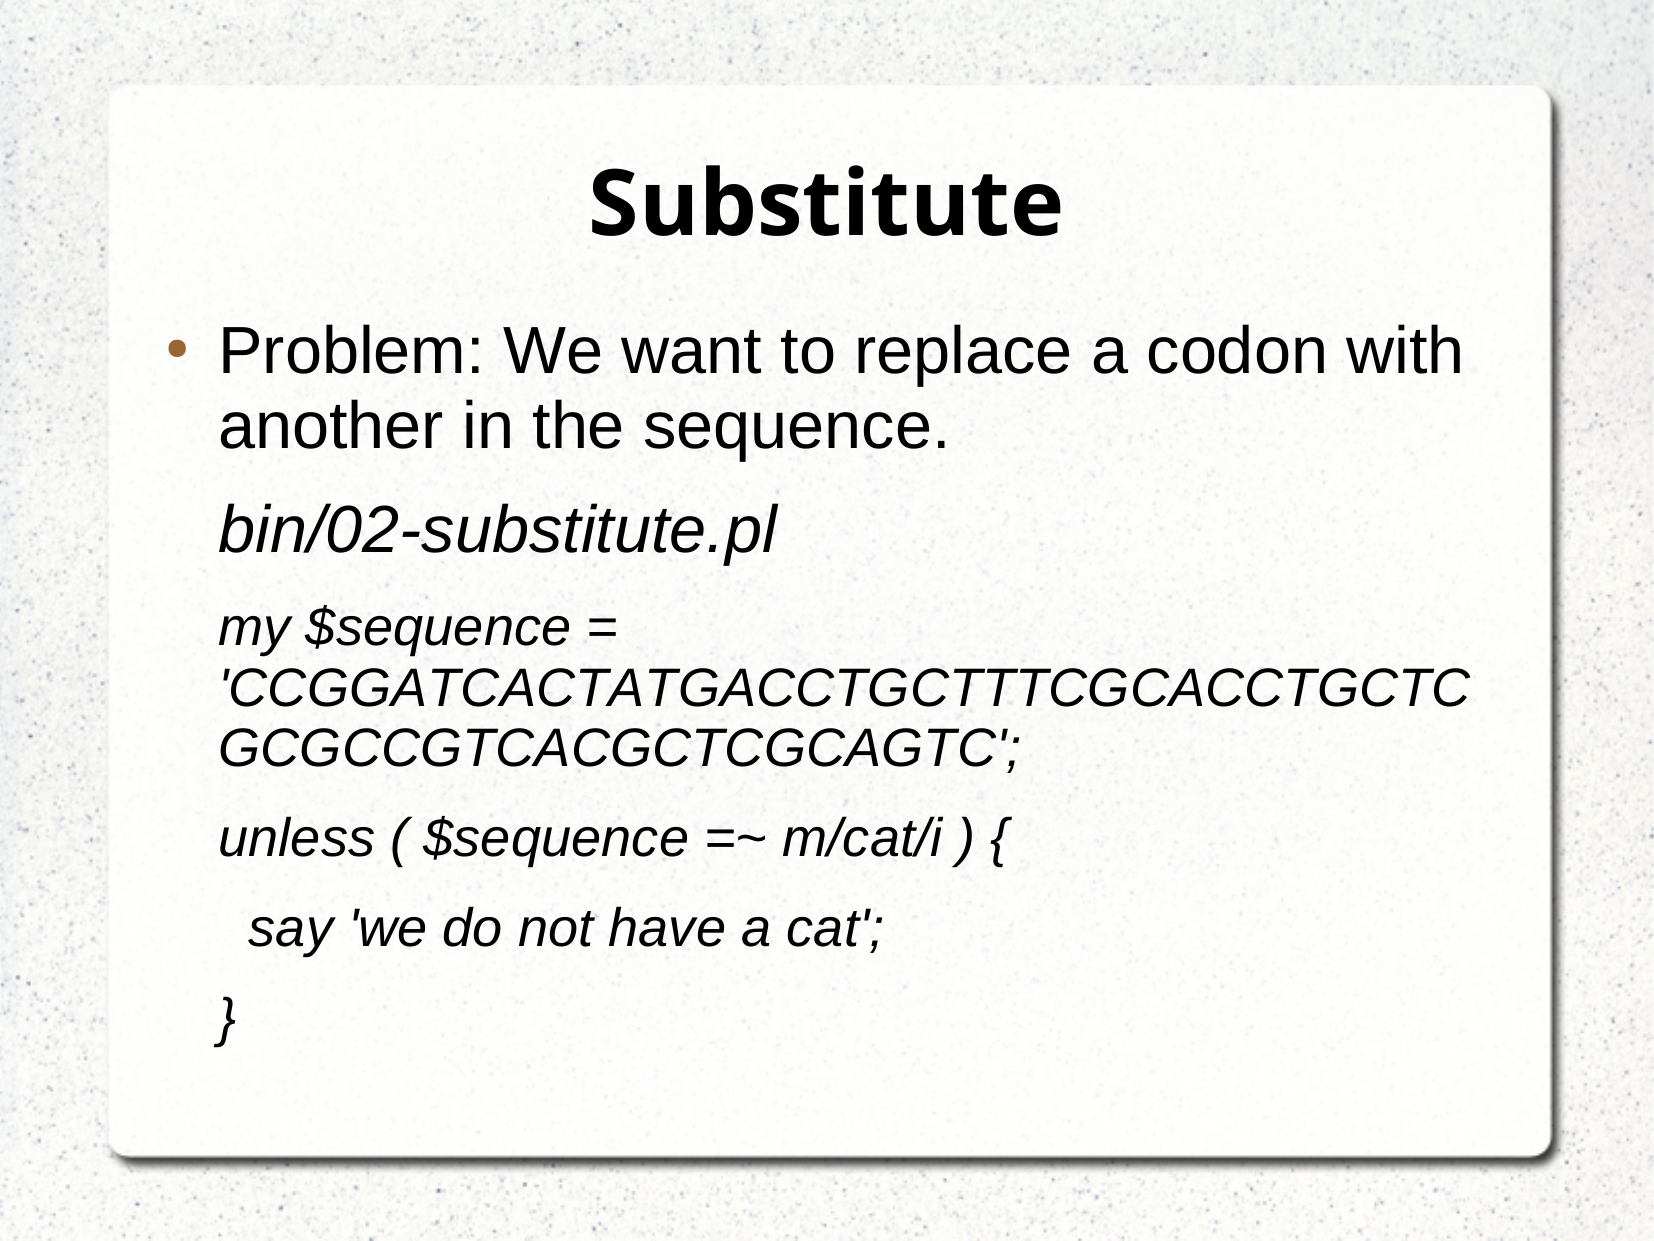

# Substitute
Problem: We want to replace a codon with another in the sequence.
bin/02-substitute.pl
my $sequence = 'CCGGATCACTATGACCTGCTTTCGCACCTGCTCGCGCCGTCACGCTCGCAGTC';
unless ( $sequence =~ m/cat/i ) {
 say 'we do not have a cat';
}